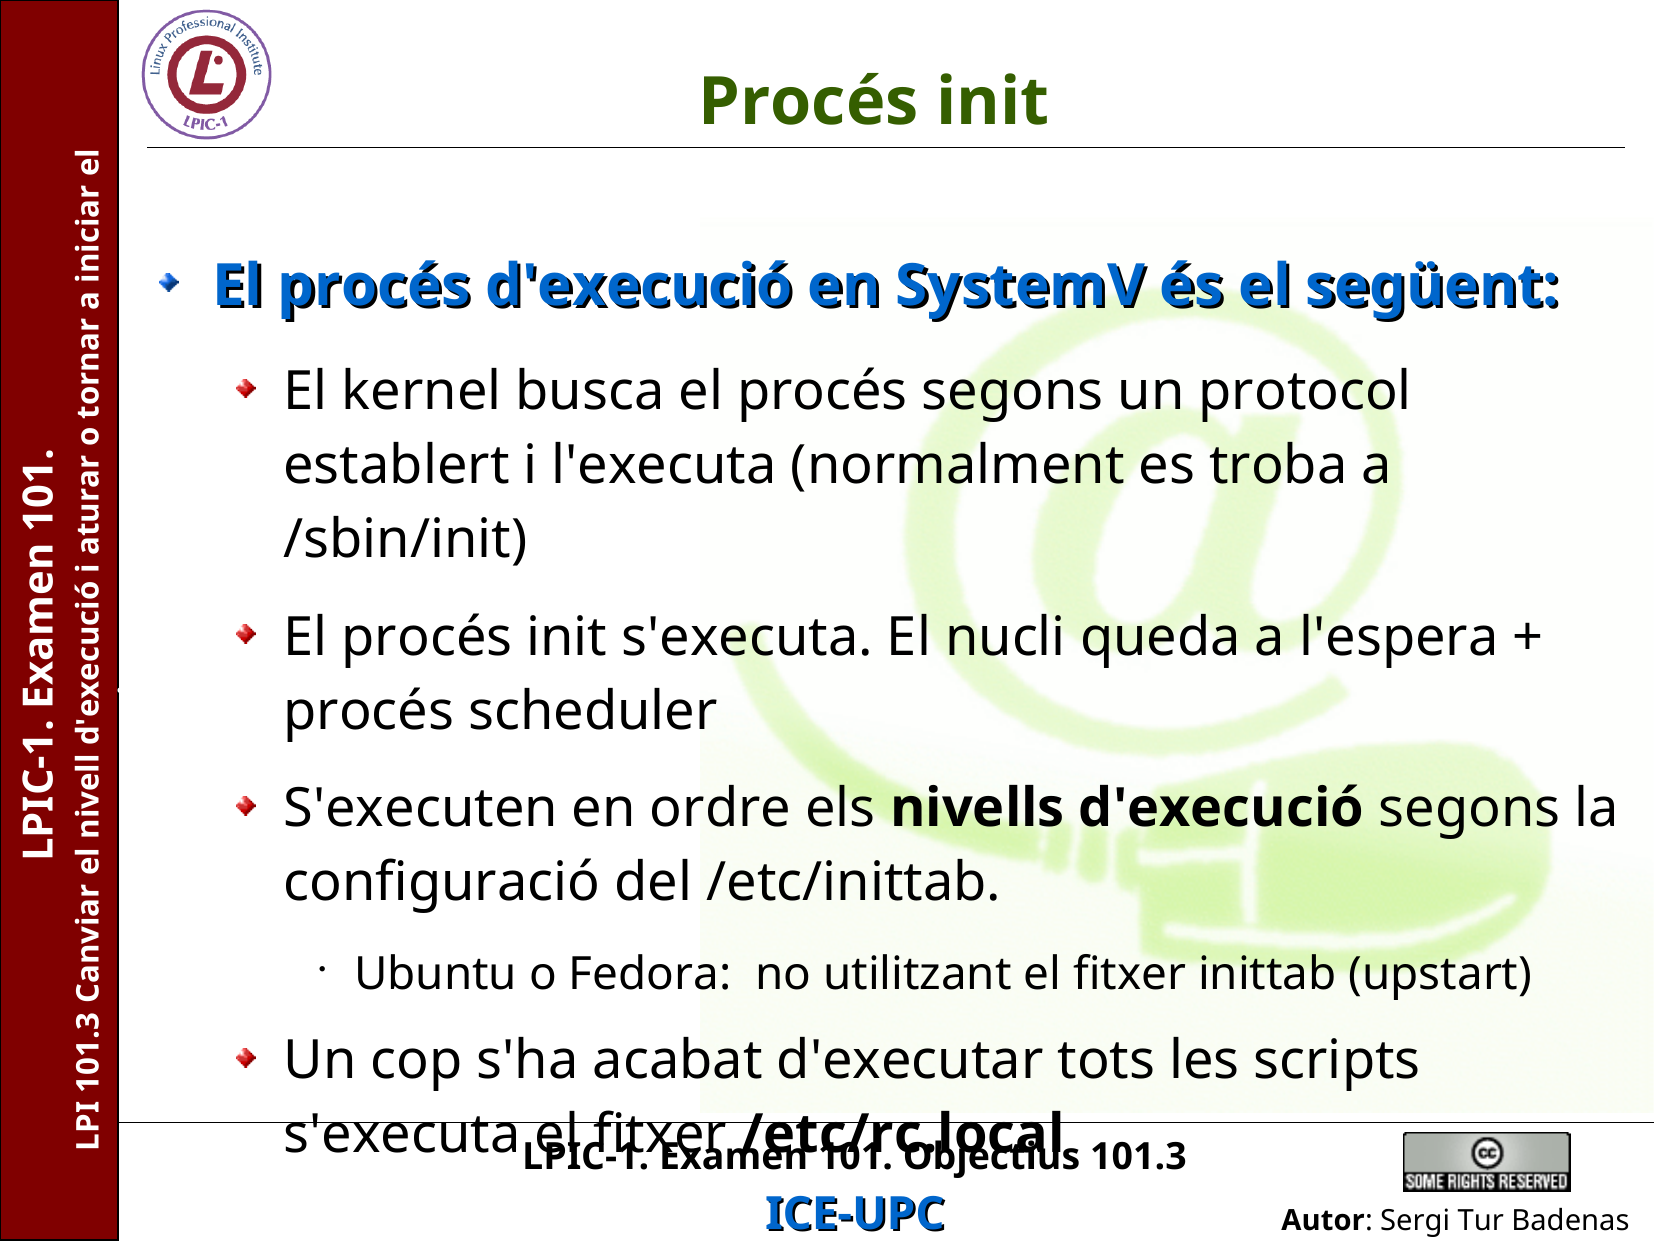

# Procés init
El procés d'execució en SystemV és el següent:
El kernel busca el procés segons un protocol establert i l'executa (normalment es troba a /sbin/init)
El procés init s'executa. El nucli queda a l'espera + procés scheduler
S'executen en ordre els nivells d'execució segons la configuració del /etc/inittab.
Ubuntu o Fedora: no utilitzant el fitxer inittab (upstart)
Un cop s'ha acabat d'executar tots les scripts s'executa el fitxer /etc/rc.local